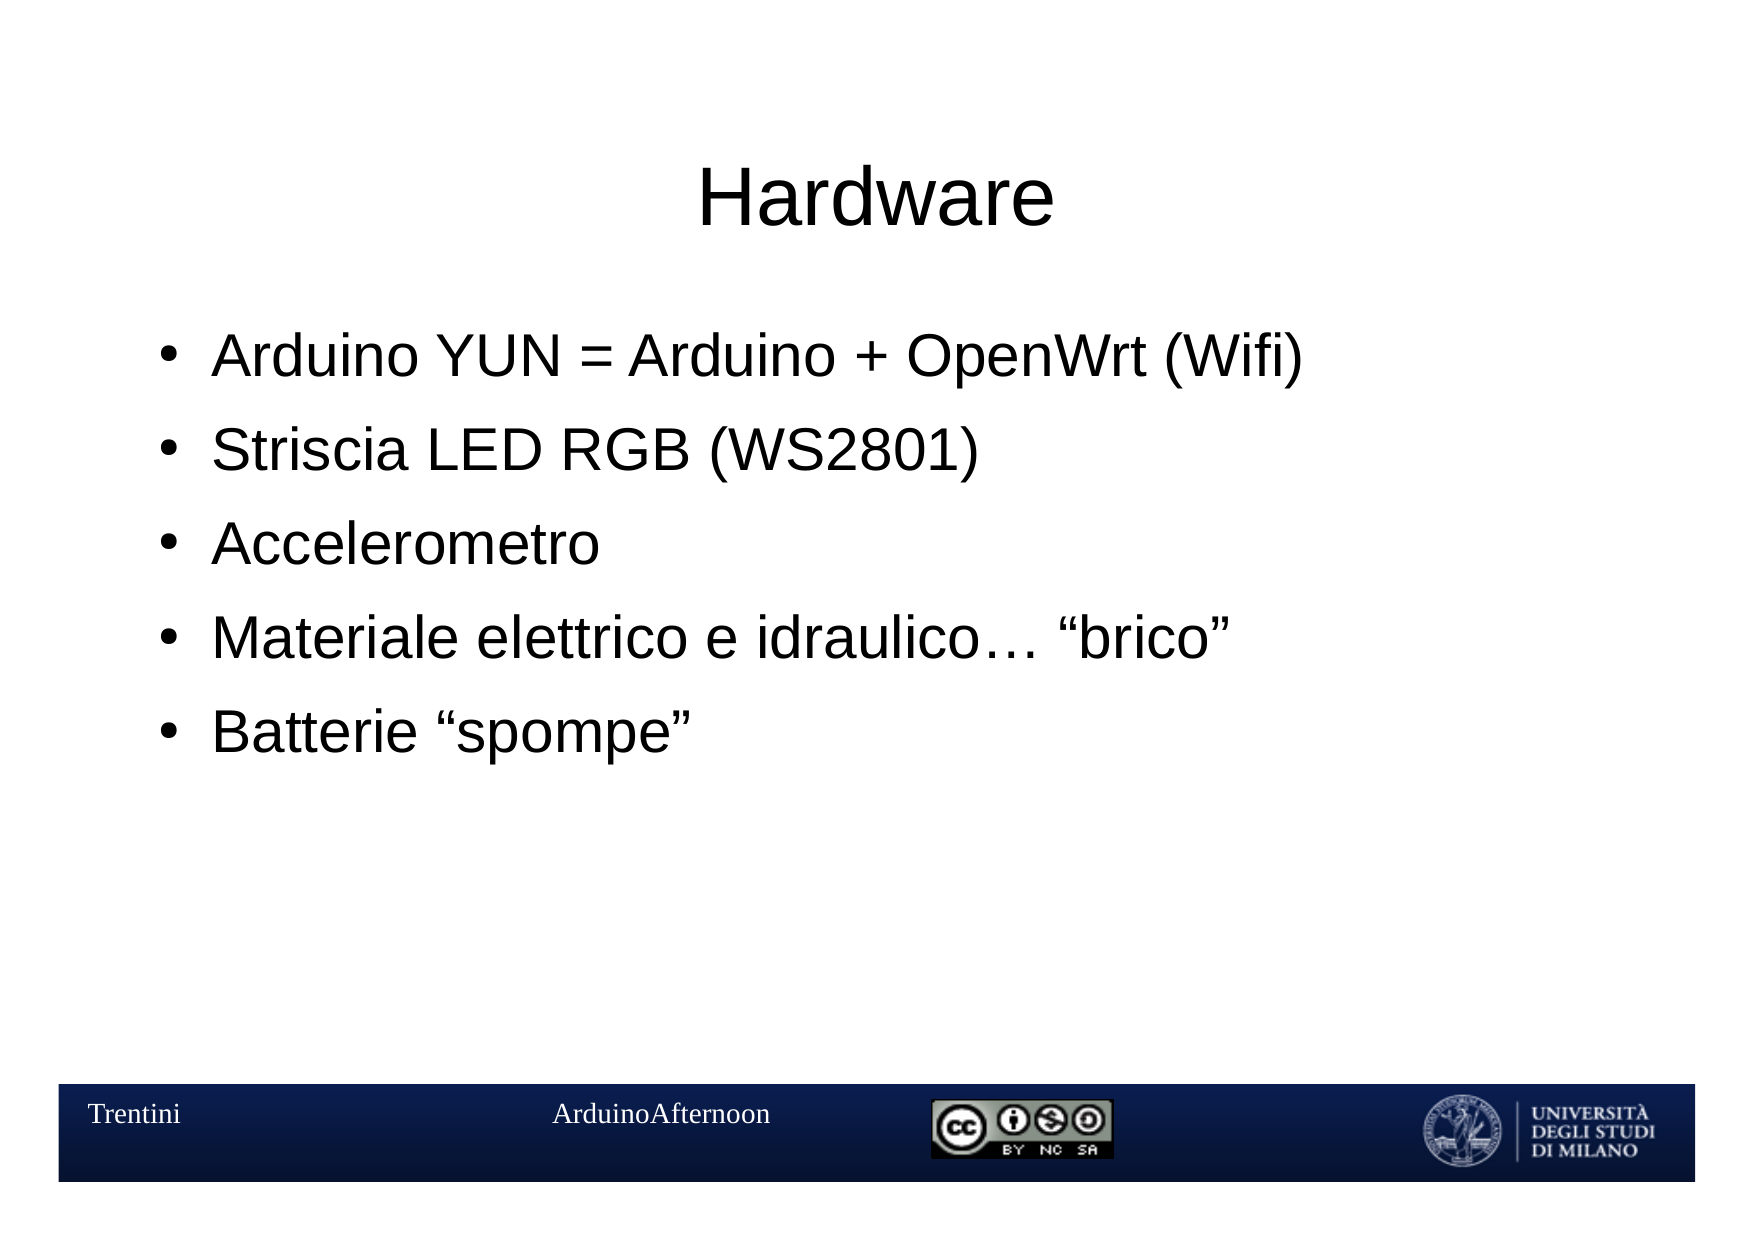

# Hardware
Arduino YUN = Arduino + OpenWrt (Wifi)
Striscia LED RGB (WS2801)
Accelerometro
Materiale elettrico e idraulico… “brico”
Batterie “spompe”
Trentini
ArduinoAfternoon